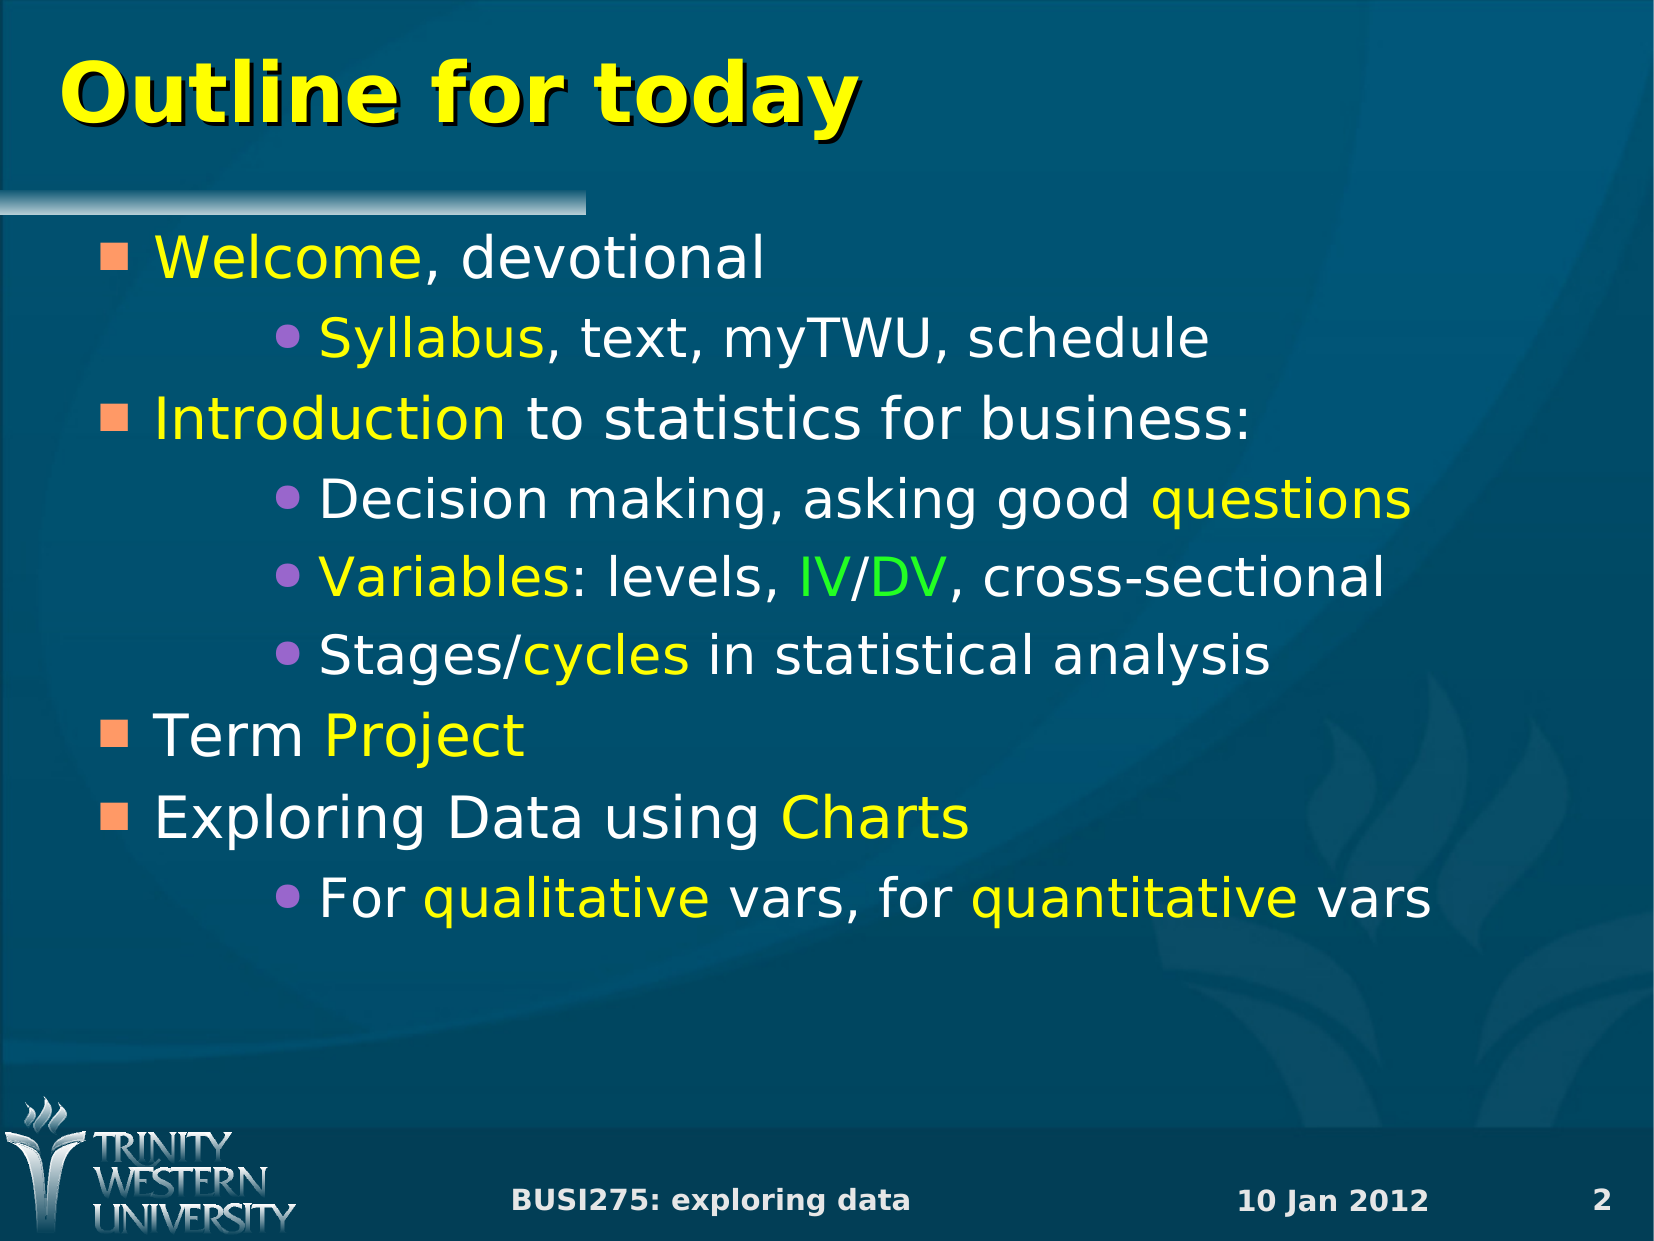

# Outline for today
Welcome, devotional
Syllabus, text, myTWU, schedule
Introduction to statistics for business:
Decision making, asking good questions
Variables: levels, IV/DV, cross-sectional
Stages/cycles in statistical analysis
Term Project
Exploring Data using Charts
For qualitative vars, for quantitative vars
BUSI275: exploring data
10 Jan 2012
2